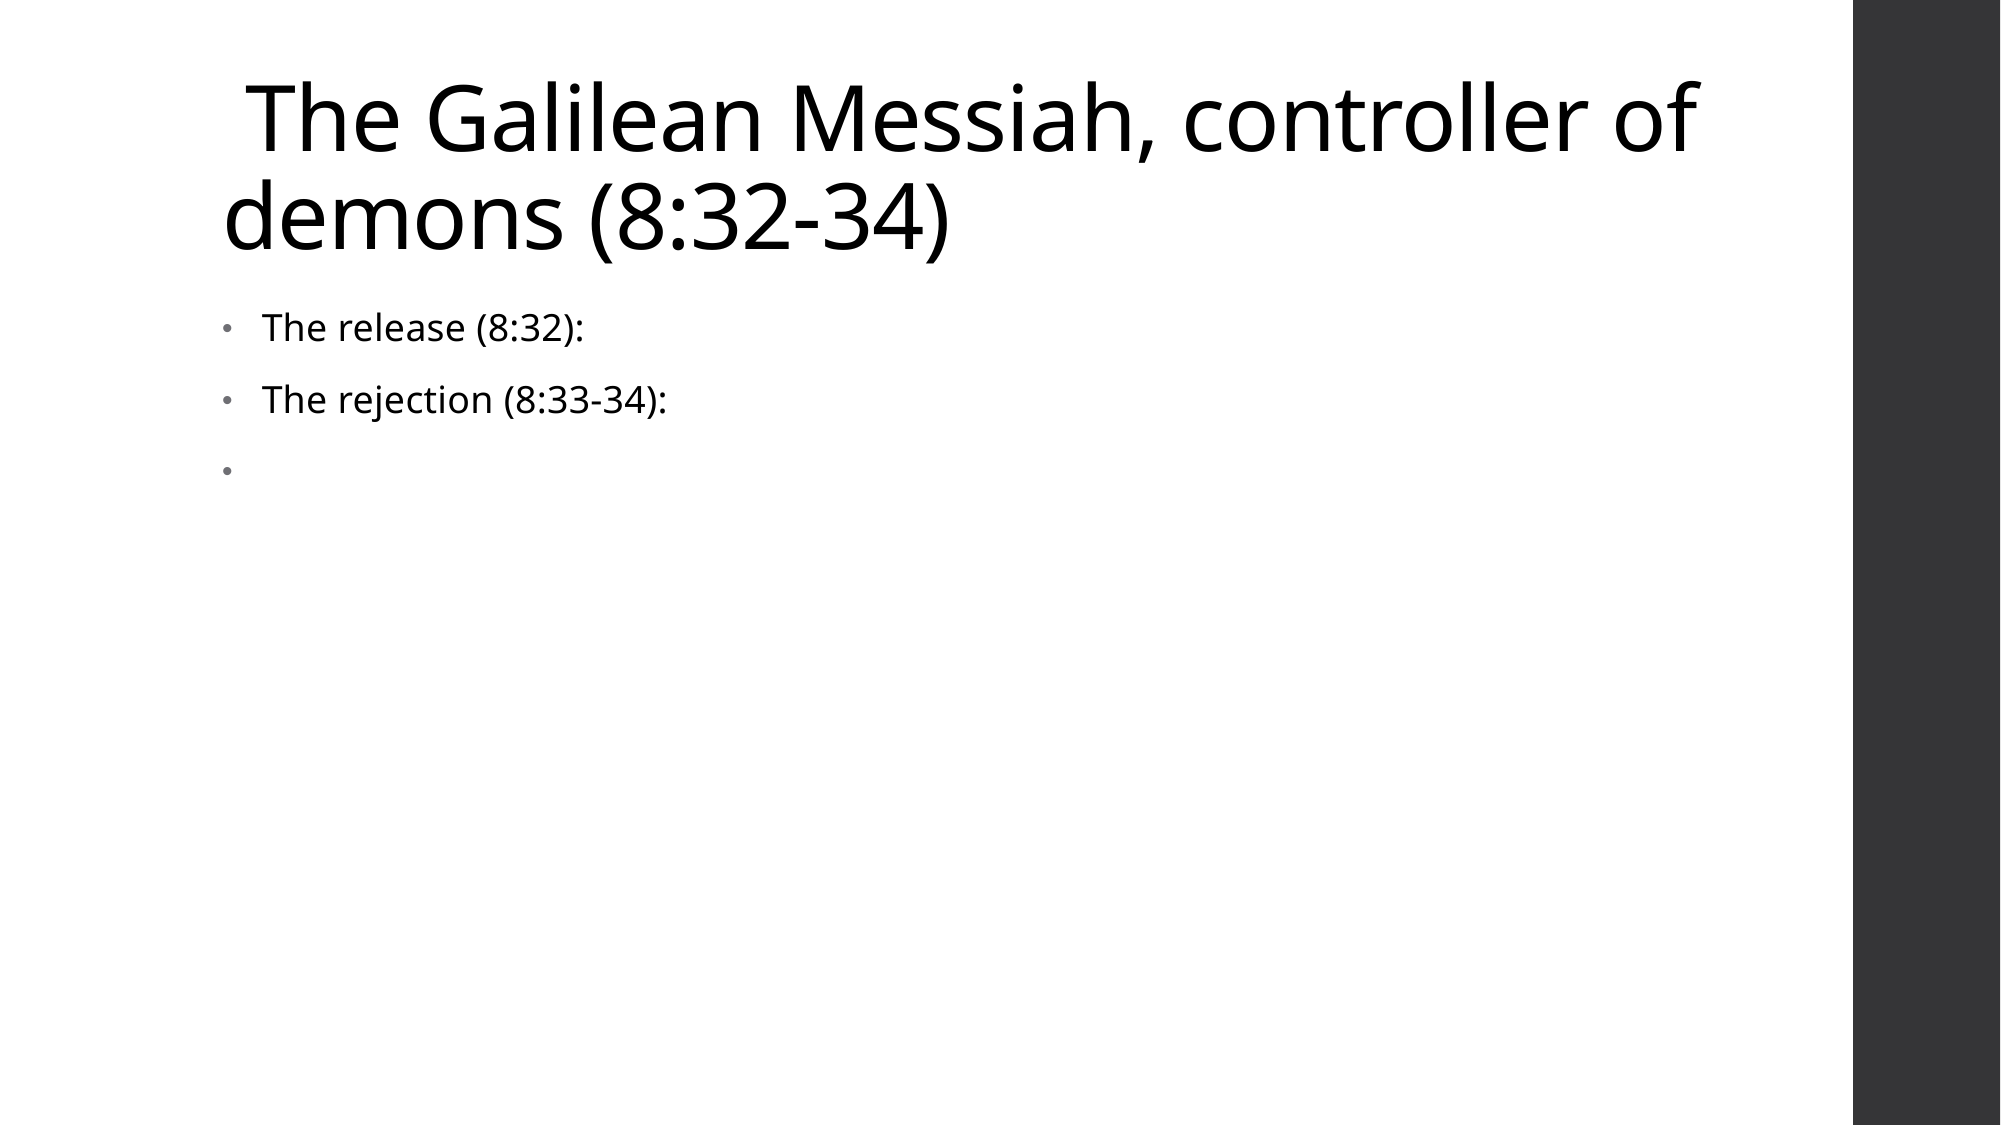

# The Galilean Messiah, controller of demons (8:32-34)
 The release (8:32):
 The rejection (8:33-34):